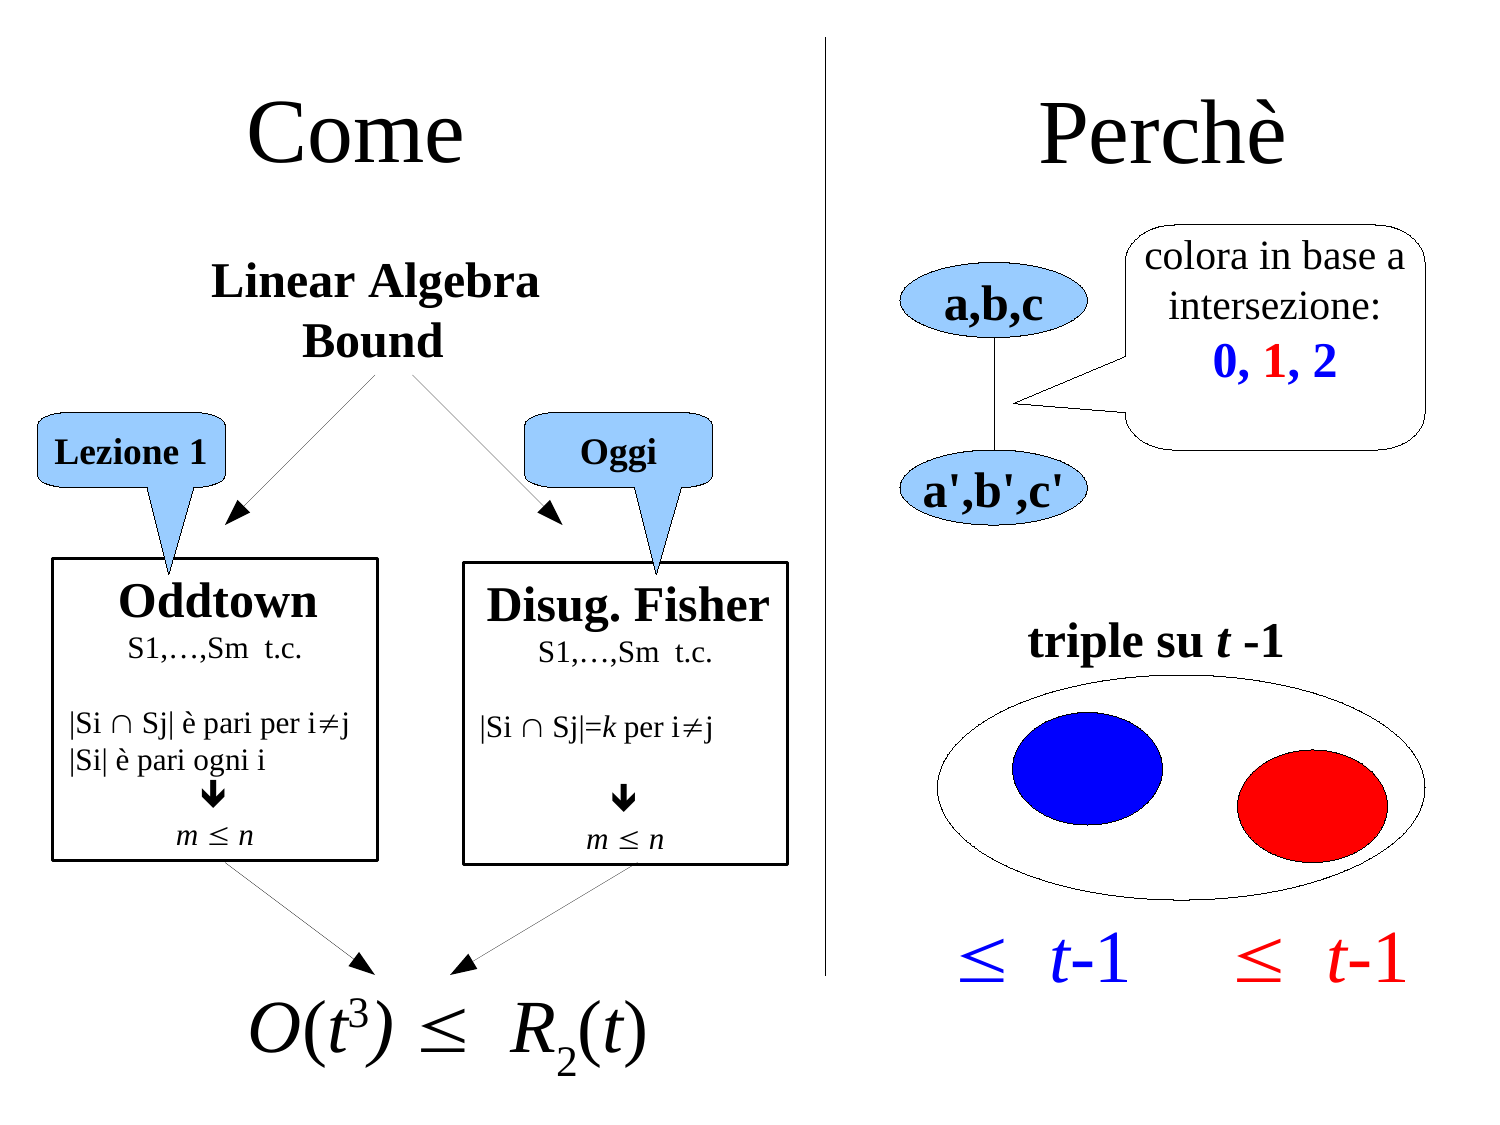

# Come
Perchè
colora in base a
intersezione:
0, 1, 2
Linear Algebra Bound
a,b,c
a',b',c'
Lezione 1
Oggi
Oddtown
S1,…,Sm t.c.
|Si  Sj| è pari per ij
|Si| è pari ogni i

m ≤ n
Disug. Fisher
S1,…,Sm t.c.
|Si  Sj|=k per ij

m ≤ n
triple su t -1
≤ t-1
≤ t-1
O(t3) ≤ R2(t)